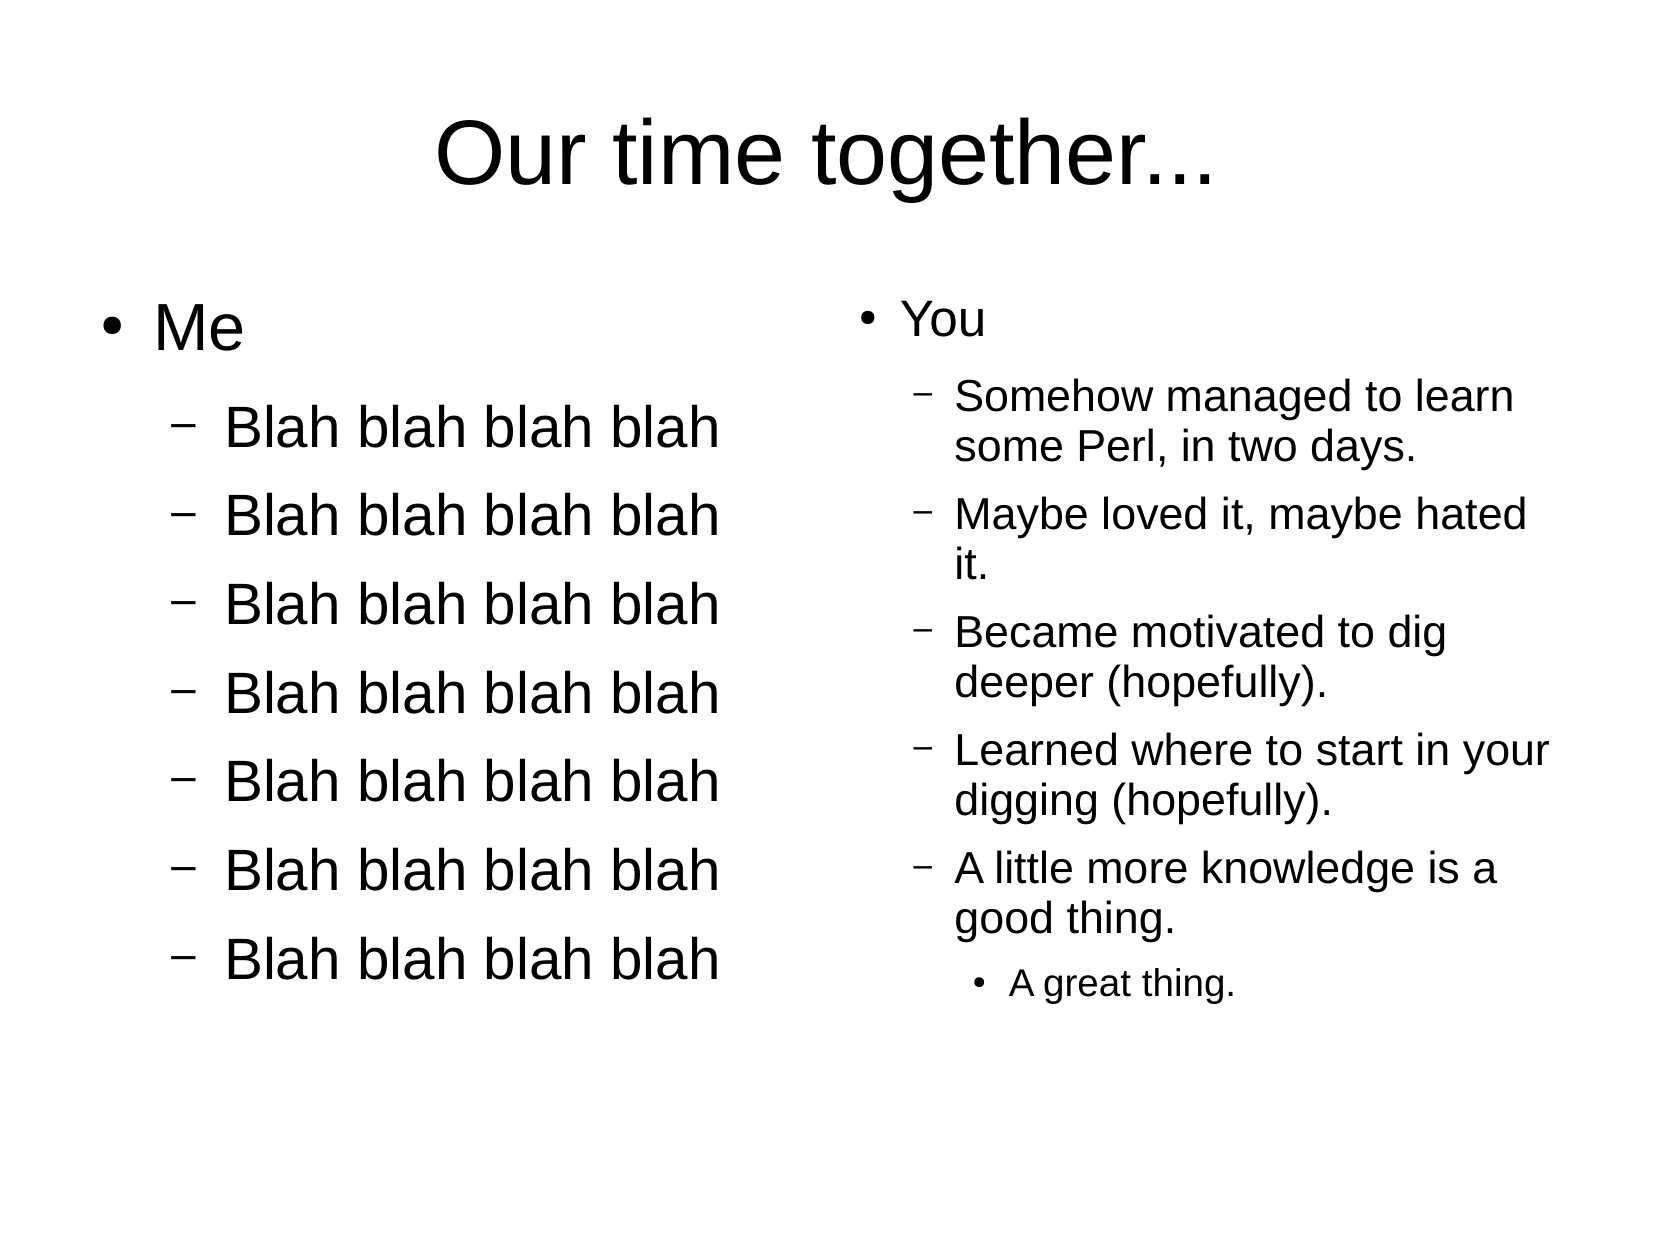

# Our time together...
Me
Blah blah blah blah
Blah blah blah blah
Blah blah blah blah
Blah blah blah blah
Blah blah blah blah
Blah blah blah blah
Blah blah blah blah
You
Somehow managed to learn some Perl, in two days.
Maybe loved it, maybe hated it.
Became motivated to dig deeper (hopefully).
Learned where to start in your digging (hopefully).
A little more knowledge is a good thing.
A great thing.